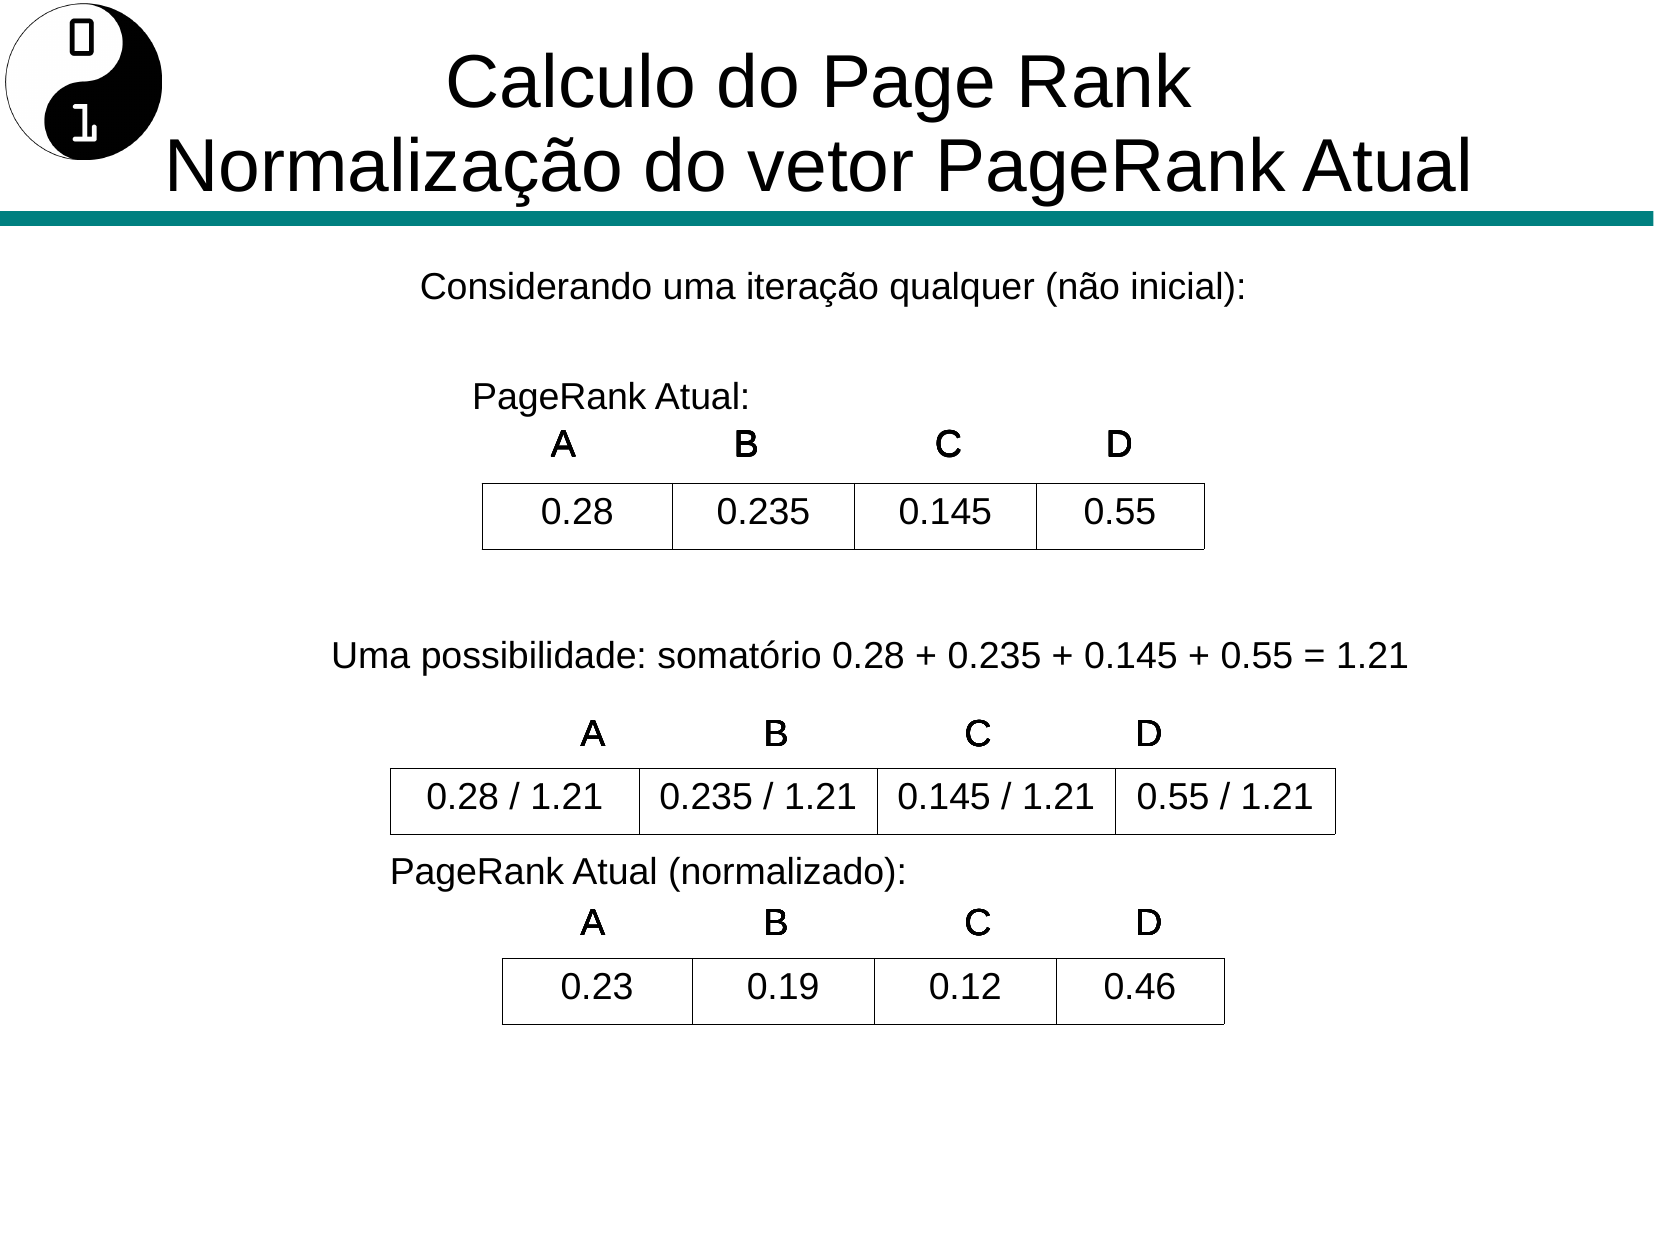

# Calculo do Page Rank Normalização do vetor PageRank Atual
Considerando uma iteração qualquer (não inicial):
PageRank Atual:
A
B
C
D
A
A
A
B
B
B
C
C
C
D
D
D
A
A
B
B
C
C
D
D
| 0.28 | 0.235 | 0.145 | 0.55 |
| --- | --- | --- | --- |
| 0.28 | 0.235 | 0.145 | 0.55 |
| --- | --- | --- | --- |
| 0.28 | 0.235 | 0.145 | 0.55 |
| --- | --- | --- | --- |
Uma possibilidade: somatório 0.28 + 0.235 + 0.145 + 0.55 = 1.21
A
B
C
D
A
A
A
B
B
B
C
C
C
D
D
D
A
A
B
B
C
C
D
D
| 0.28 / 1.21 | 0.235 / 1.21 | 0.145 / 1.21 | 0.55 / 1.21 |
| --- | --- | --- | --- |
PageRank Atual (normalizado):
A
B
C
D
A
A
A
B
B
B
C
C
C
D
D
D
A
A
B
B
C
C
D
D
| 0.23 | 0.19 | 0.12 | 0.46 |
| --- | --- | --- | --- |